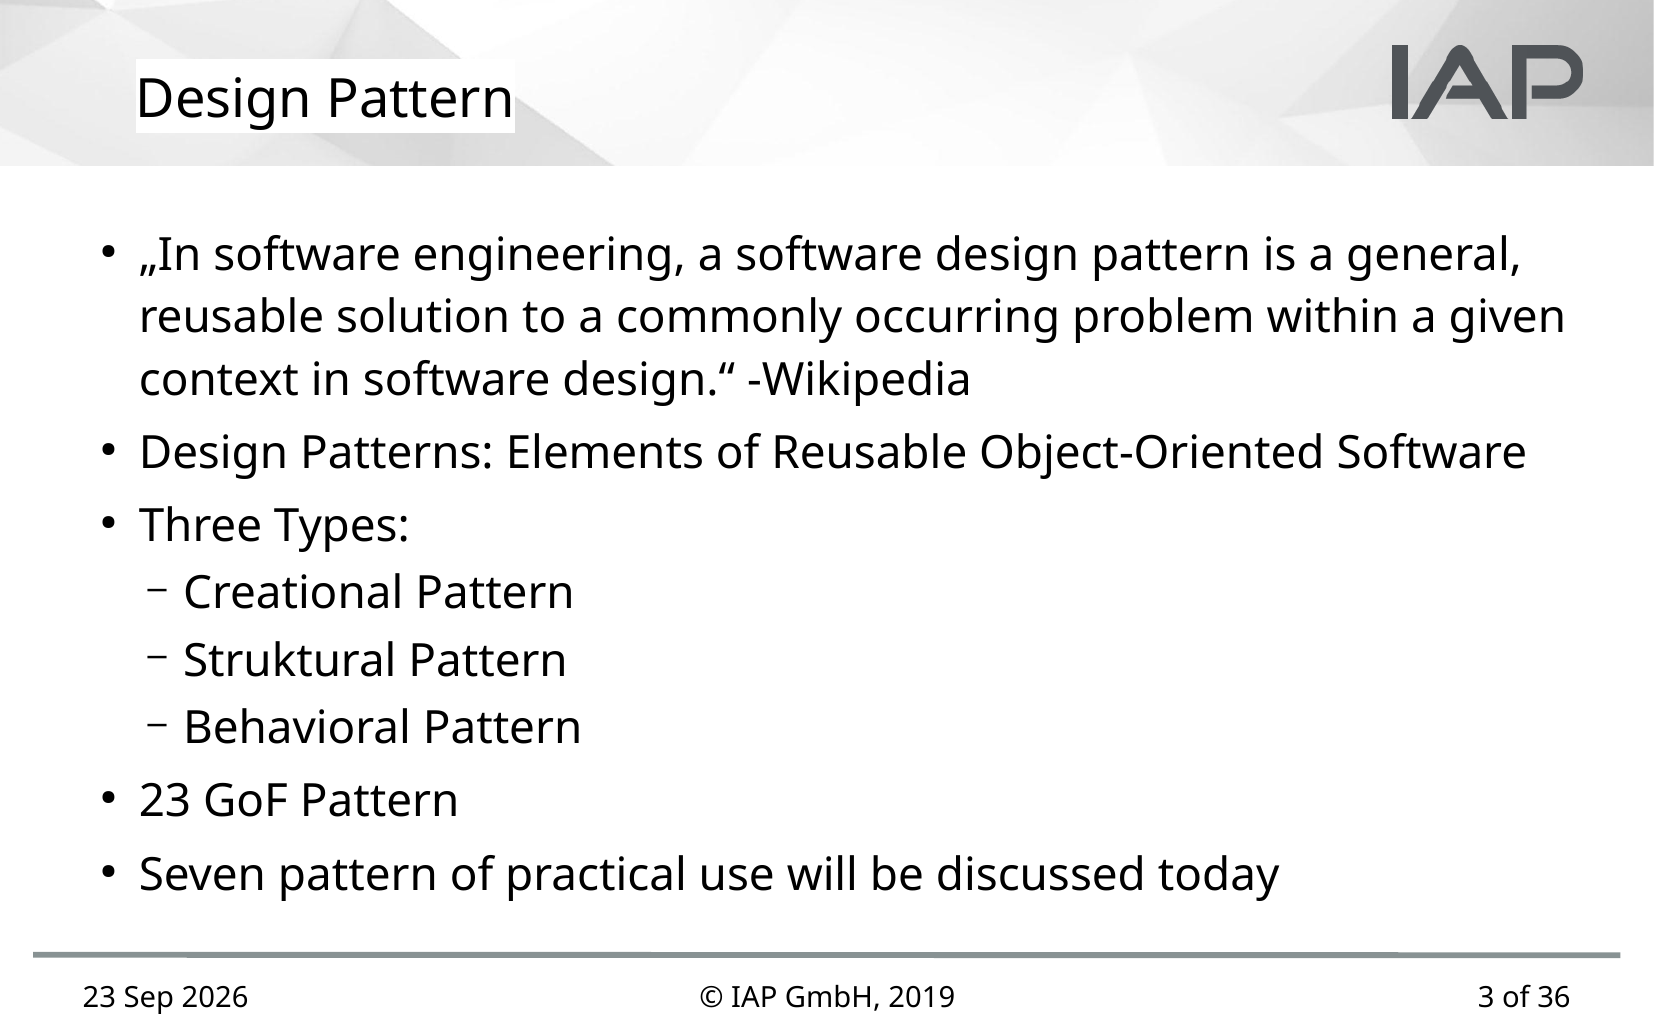

# Design Pattern
„In software engineering, a software design pattern is a general, reusable solution to a commonly occurring problem within a given context in software design.“ -Wikipedia
Design Patterns: Elements of Reusable Object-Oriented Software
Three Types:
Creational Pattern
Struktural Pattern
Behavioral Pattern
23 GoF Pattern
Seven pattern of practical use will be discussed today
© IAP GmbH, 2019
3